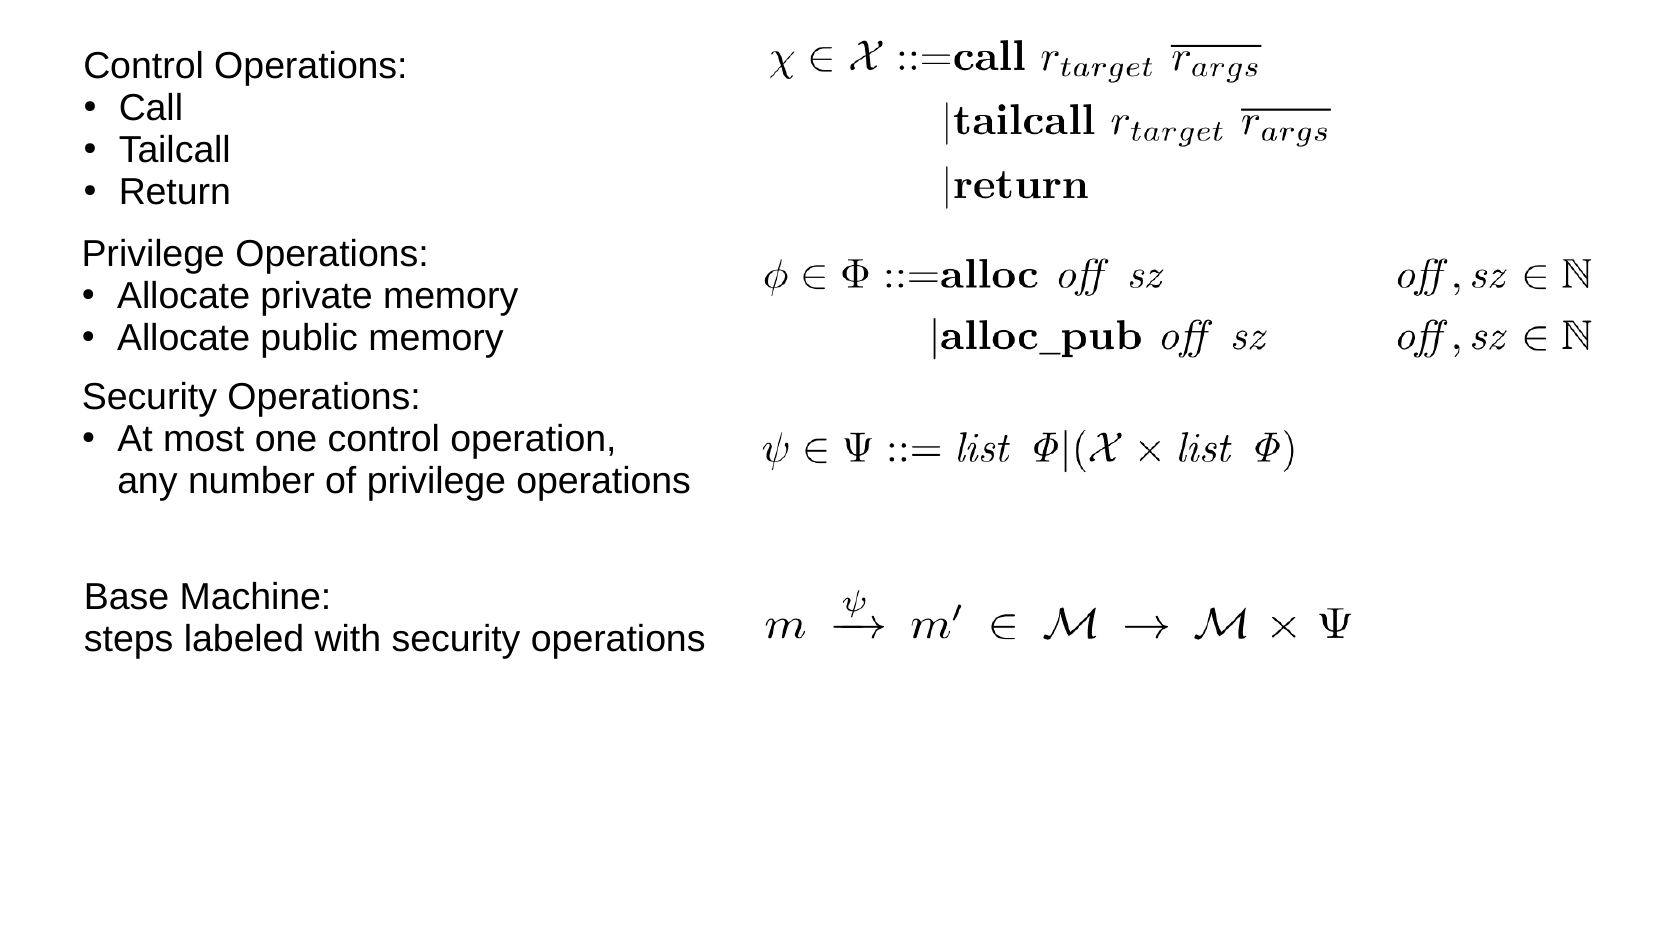

Control Operations:
Call
Tailcall
Return
Privilege Operations:
Allocate private memory
Allocate public memory
Security Operations:
At most one control operation,
any number of privilege operations
Base Machine:
steps labeled with security operations